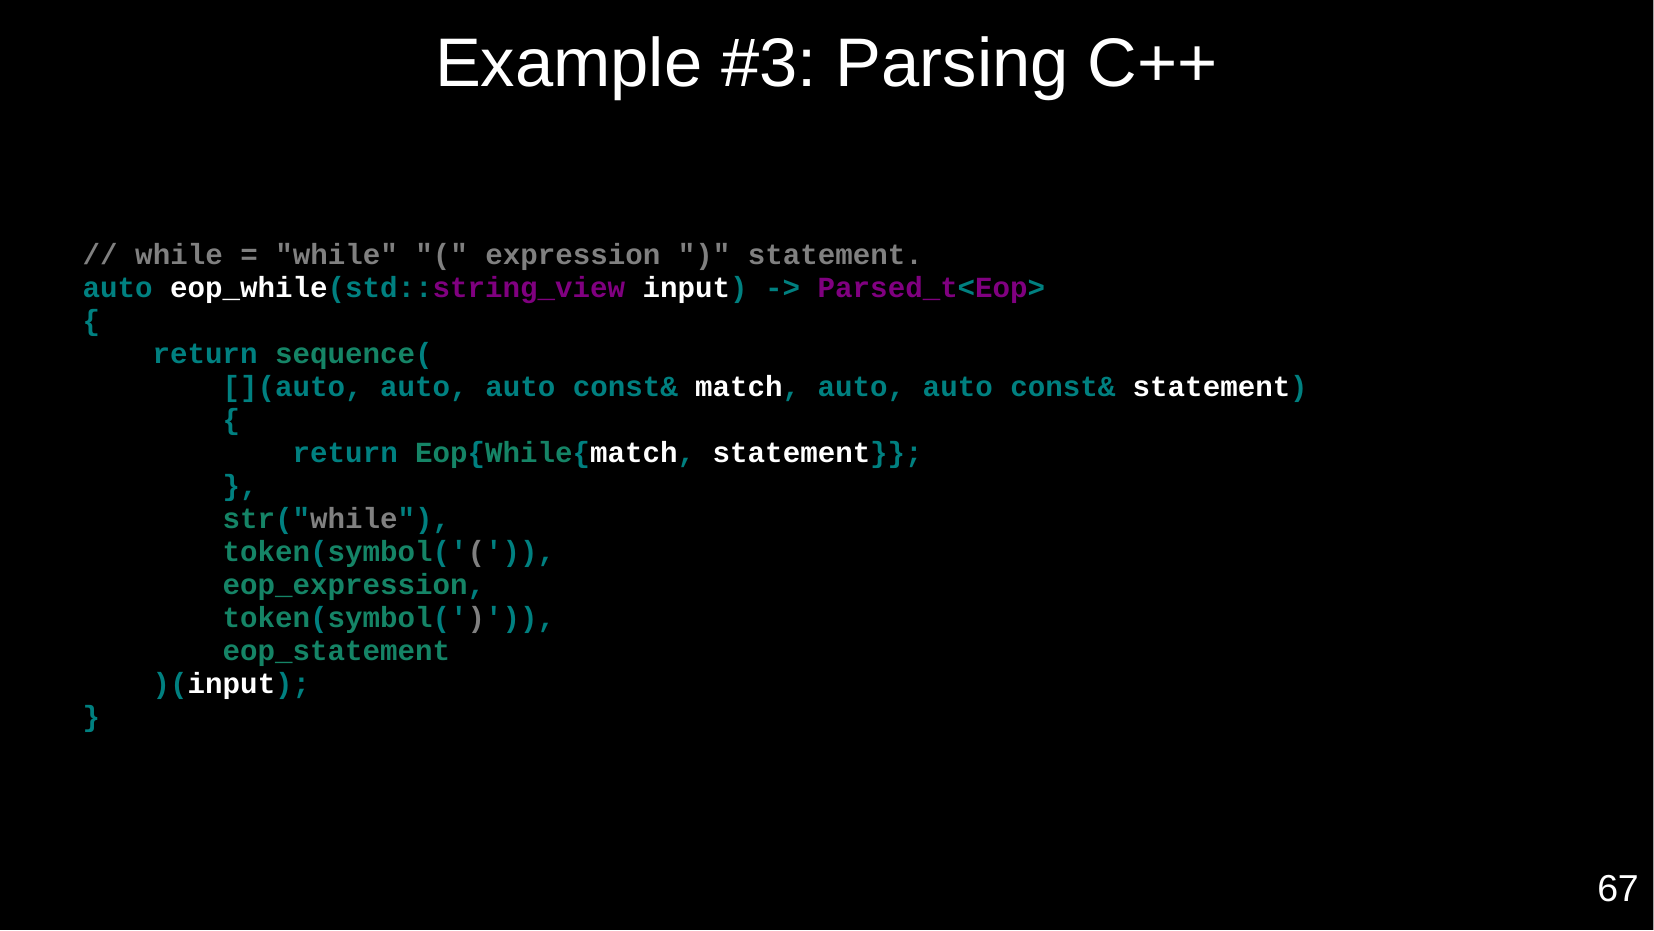

Example #3: Parsing C++
# // while = "while" "(" expression ")" statement.
auto eop_while(std::string_view input) -> Parsed_t<Eop>
{
 return sequence(
 [](auto, auto, auto const& match, auto, auto const& statement)
 {
 return Eop{While{match, statement}};
 },
 str("while"),
 token(symbol('(')),
 eop_expression,
 token(symbol(')')),
 eop_statement
 )(input);
}